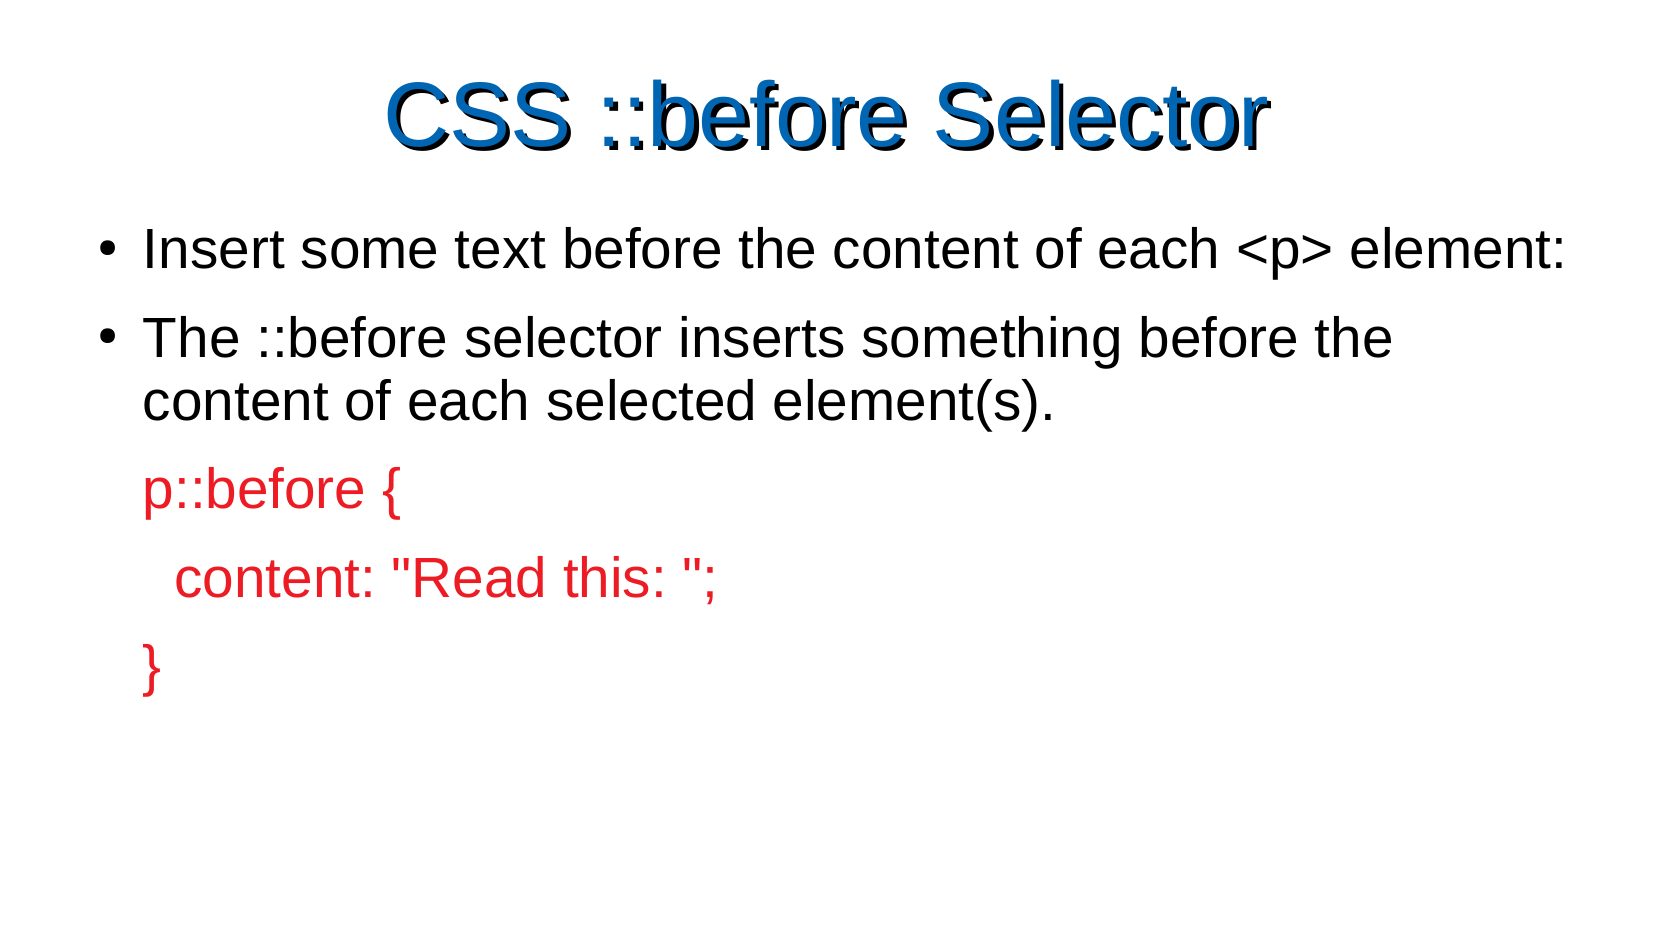

# CSS ::before Selector
Insert some text before the content of each <p> element:
The ::before selector inserts something before the content of each selected element(s).
p::before {
 content: "Read this: ";
}